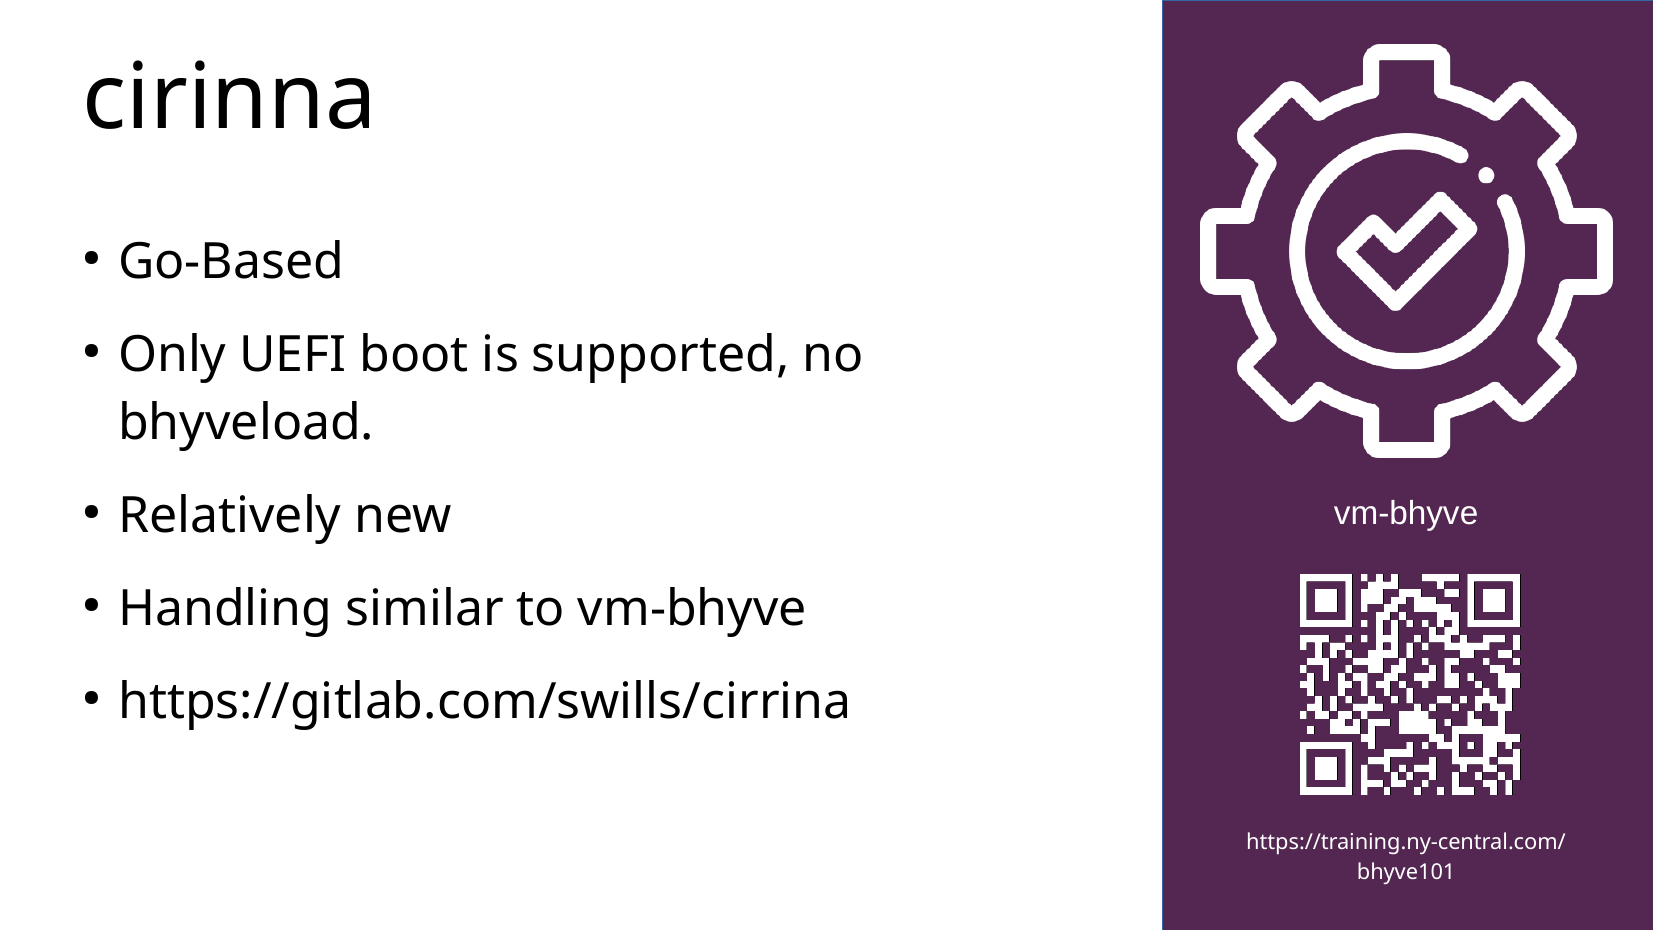

# cirinna
Go-Based
Only UEFI boot is supported, no bhyveload.
Relatively new
Handling similar to vm-bhyve
https://gitlab.com/swills/cirrina
vm-bhyve
https://training.ny-central.com/bhyve101